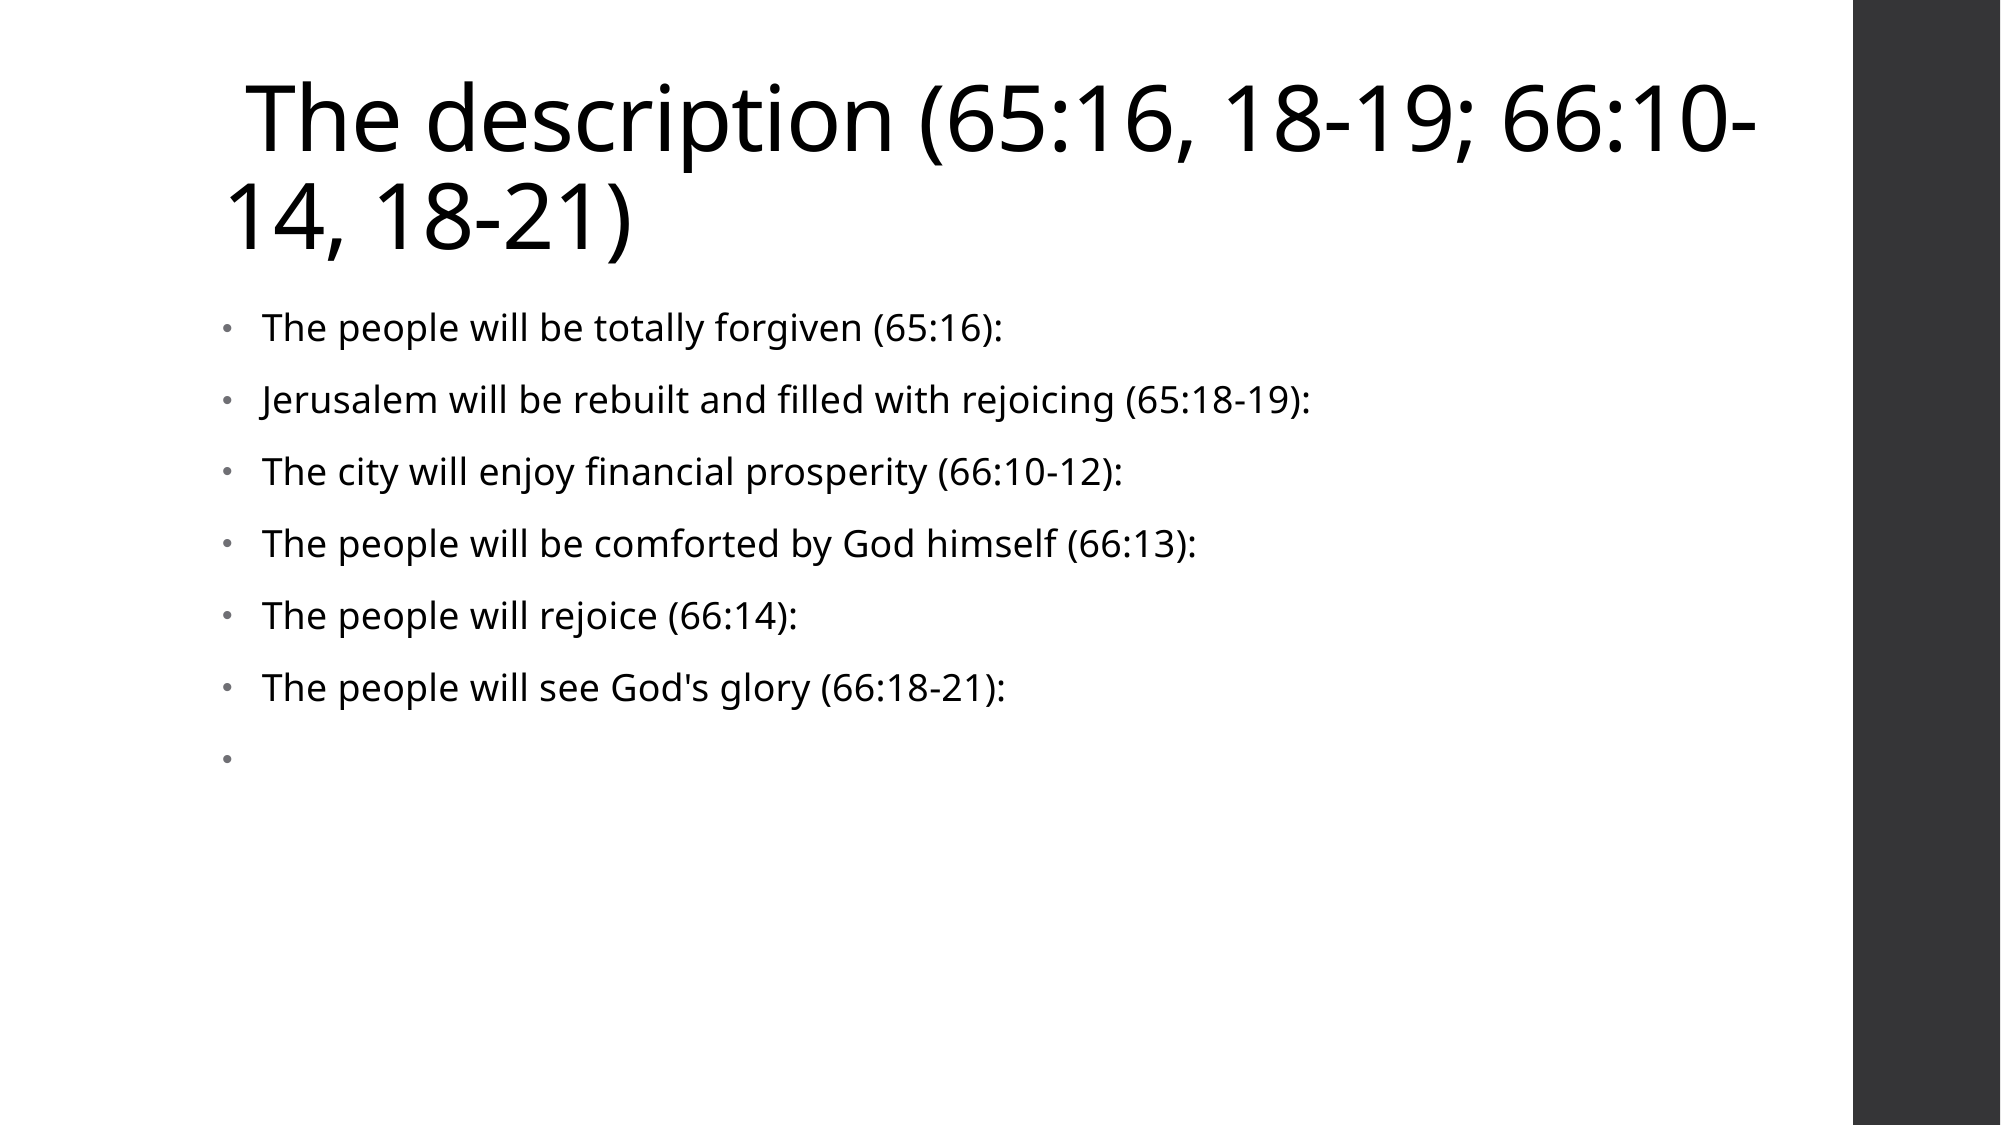

# The description (65:16, 18-19; 66:10-14, 18-21)
 The people will be totally forgiven (65:16):
 Jerusalem will be rebuilt and filled with rejoicing (65:18-19):
 The city will enjoy financial prosperity (66:10-12):
 The people will be comforted by God himself (66:13):
 The people will rejoice (66:14):
 The people will see God's glory (66:18-21):